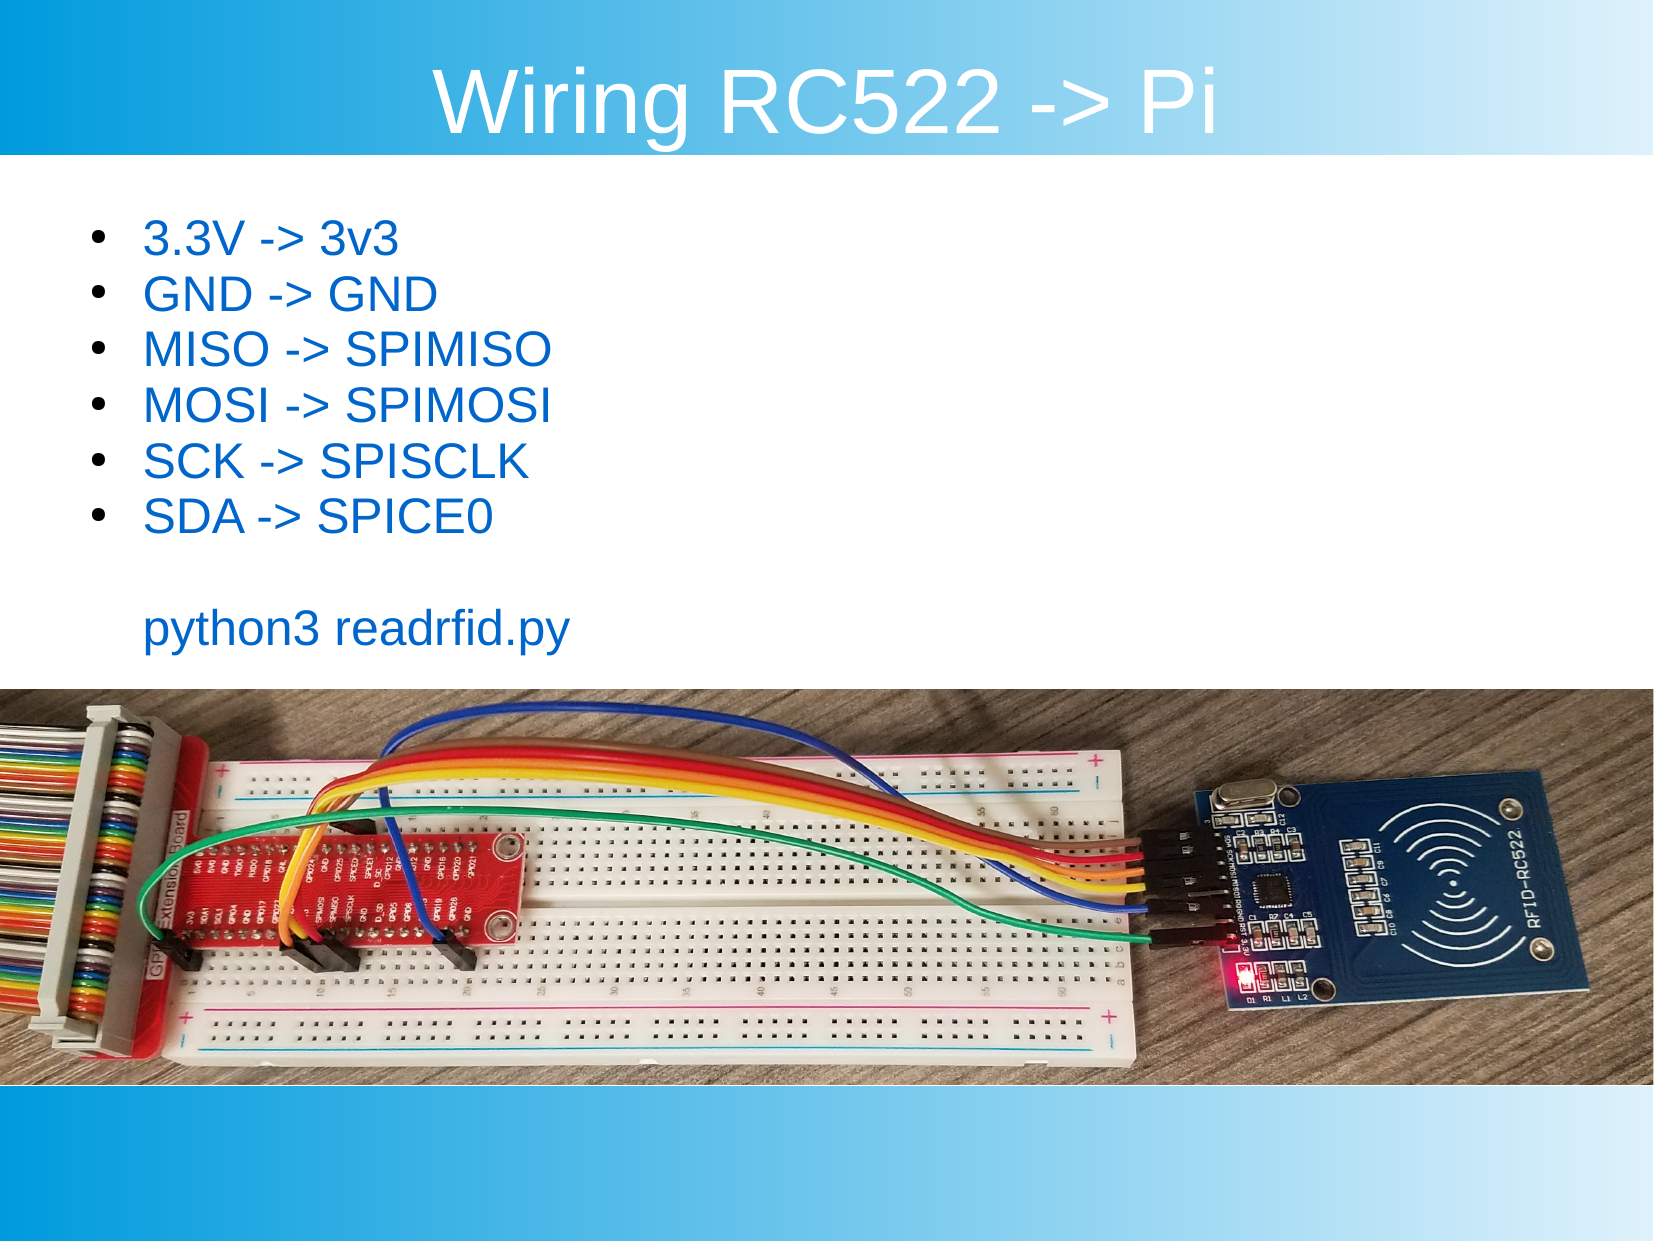

# Wiring RC522 -> Pi
3.3V -> 3v3
GND -> GND
MISO -> SPIMISO
MOSI -> SPIMOSI
SCK -> SPISCLK
SDA -> SPICE0
python3 readrfid.py